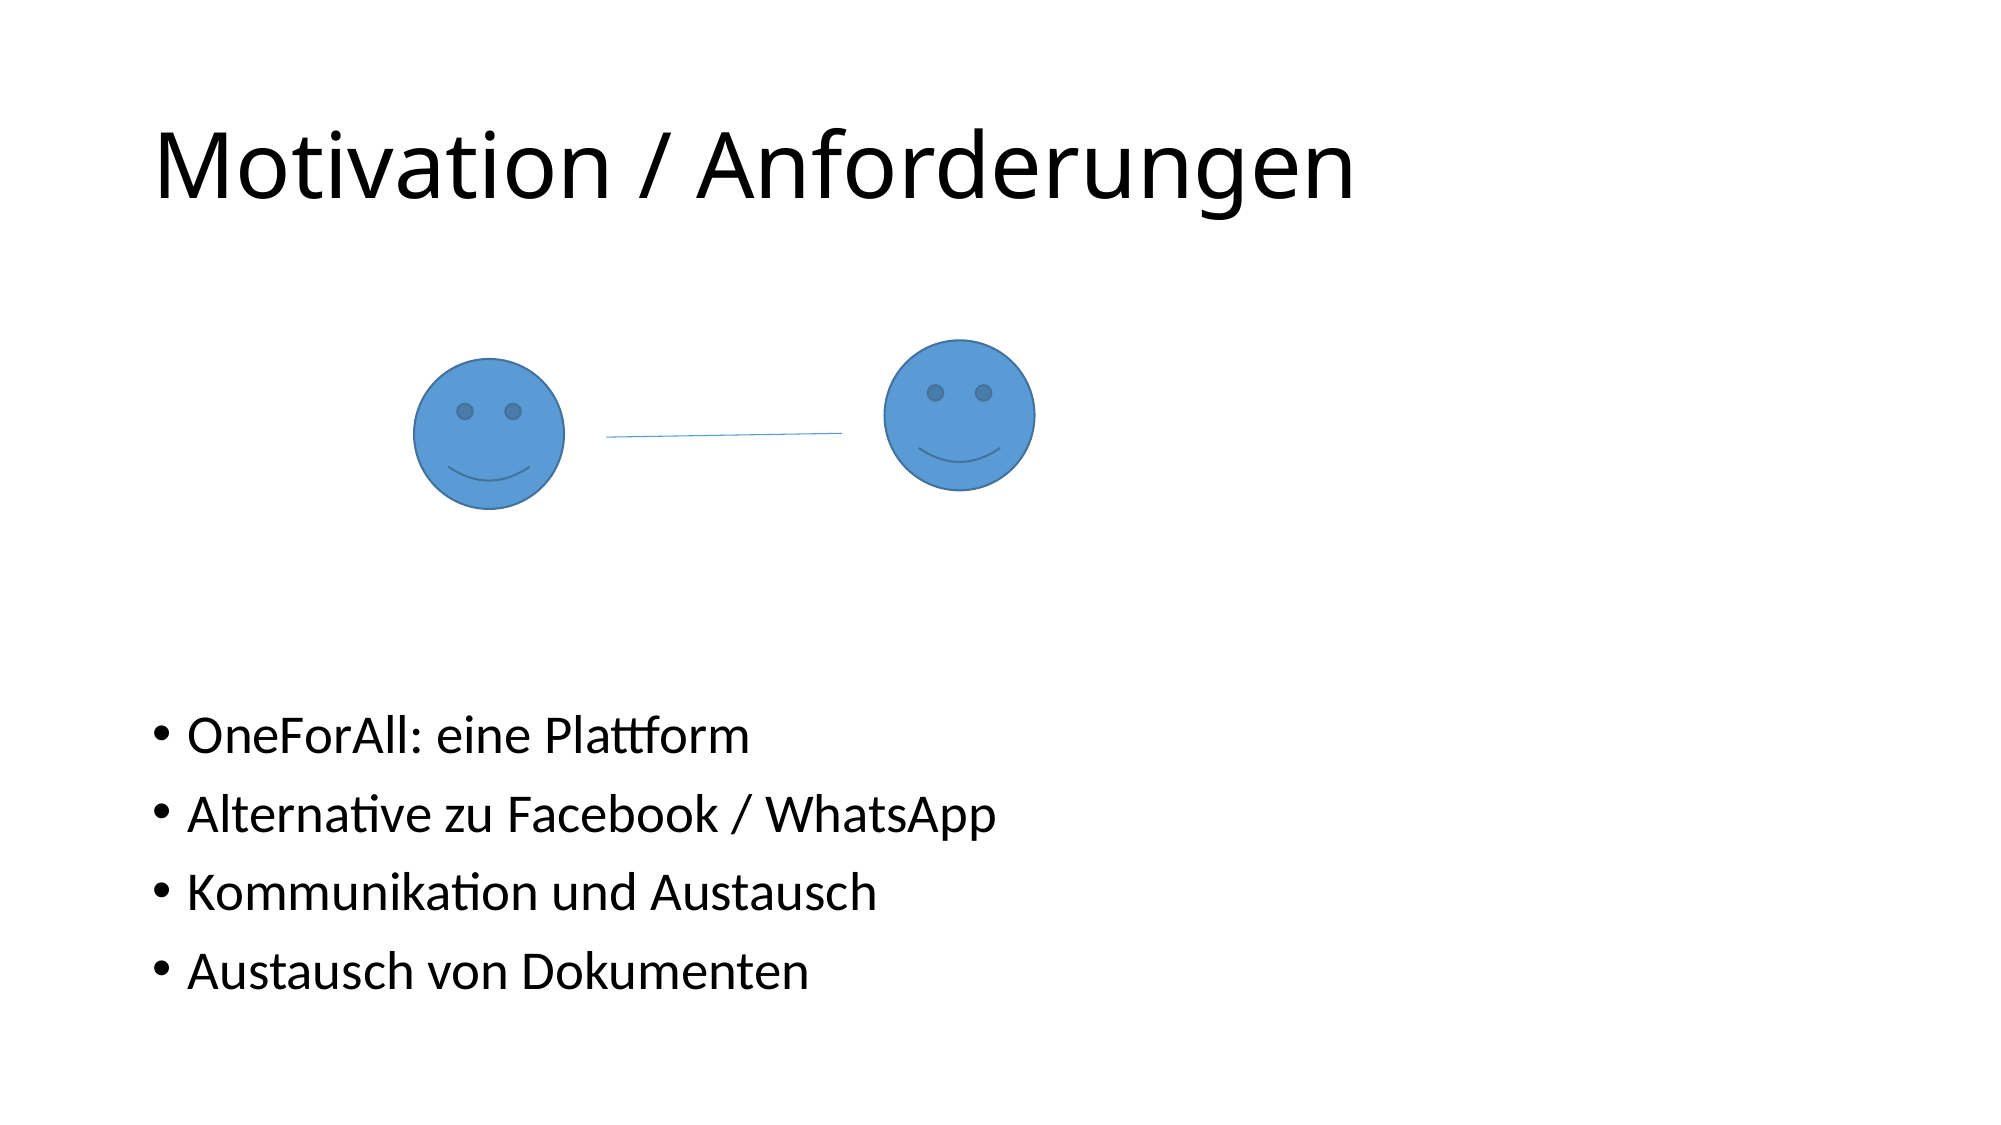

# Motivation / Anforderungen
OneForAll: eine Plattform
Alternative zu Facebook / WhatsApp
Kommunikation und Austausch
Austausch von Dokumenten